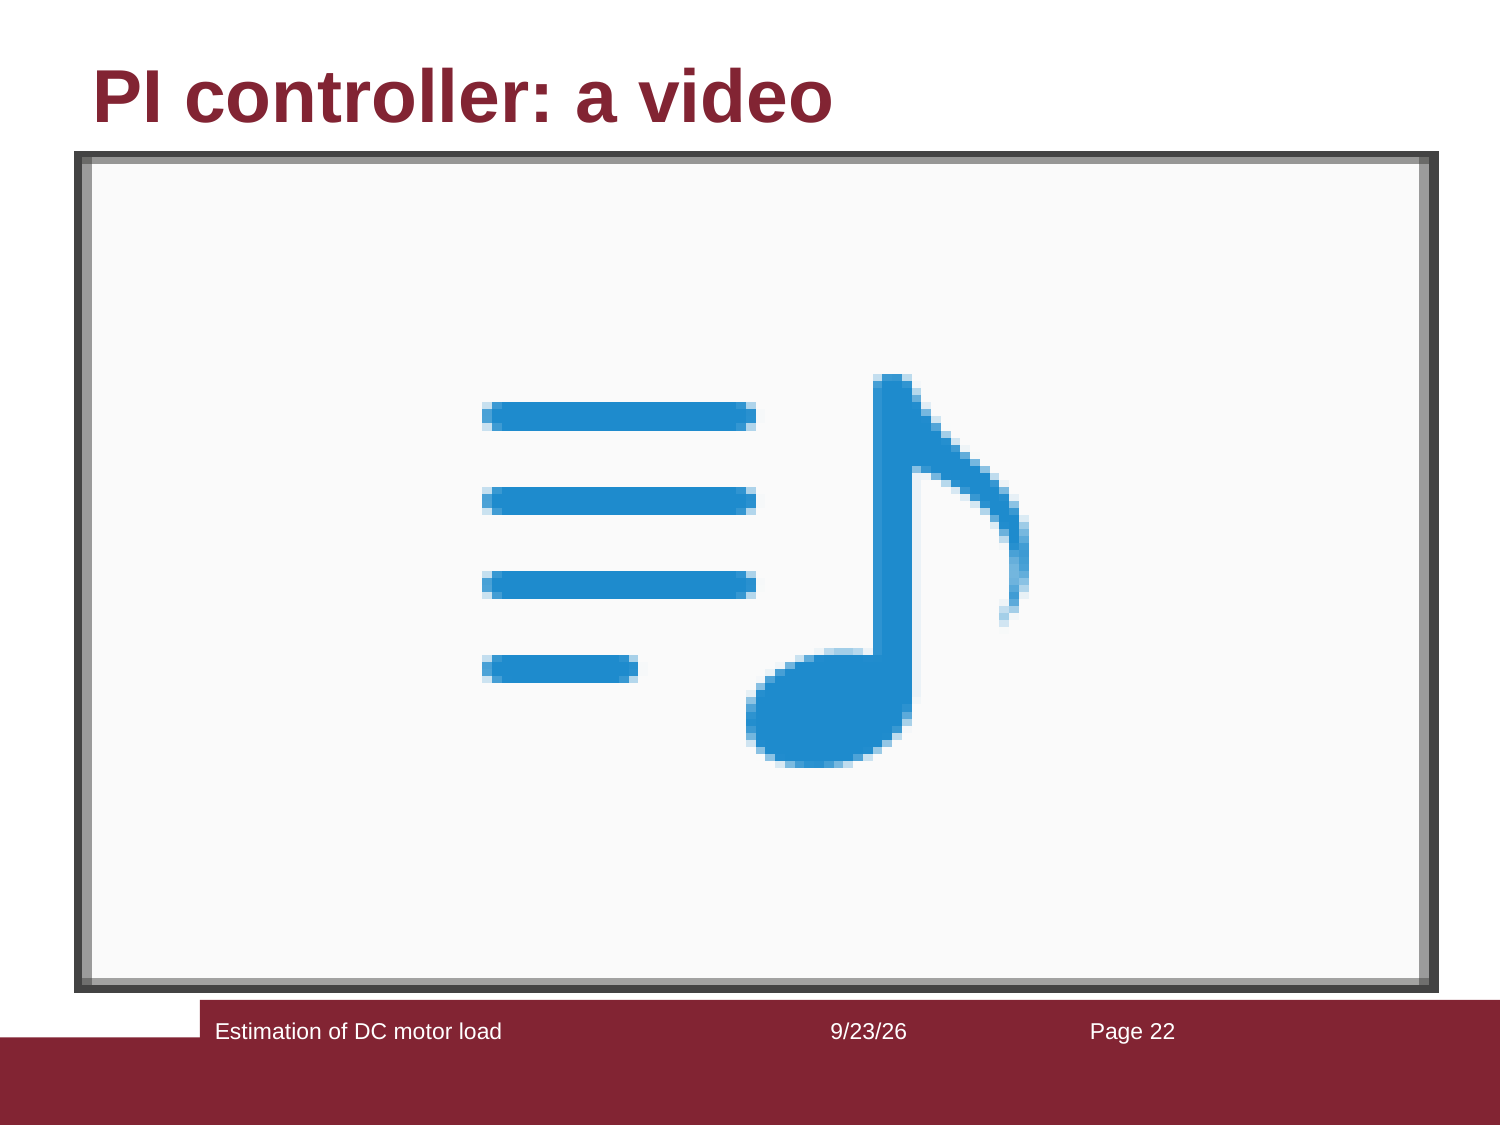

PI controller: a video
Estimation of DC motor load
Page 22